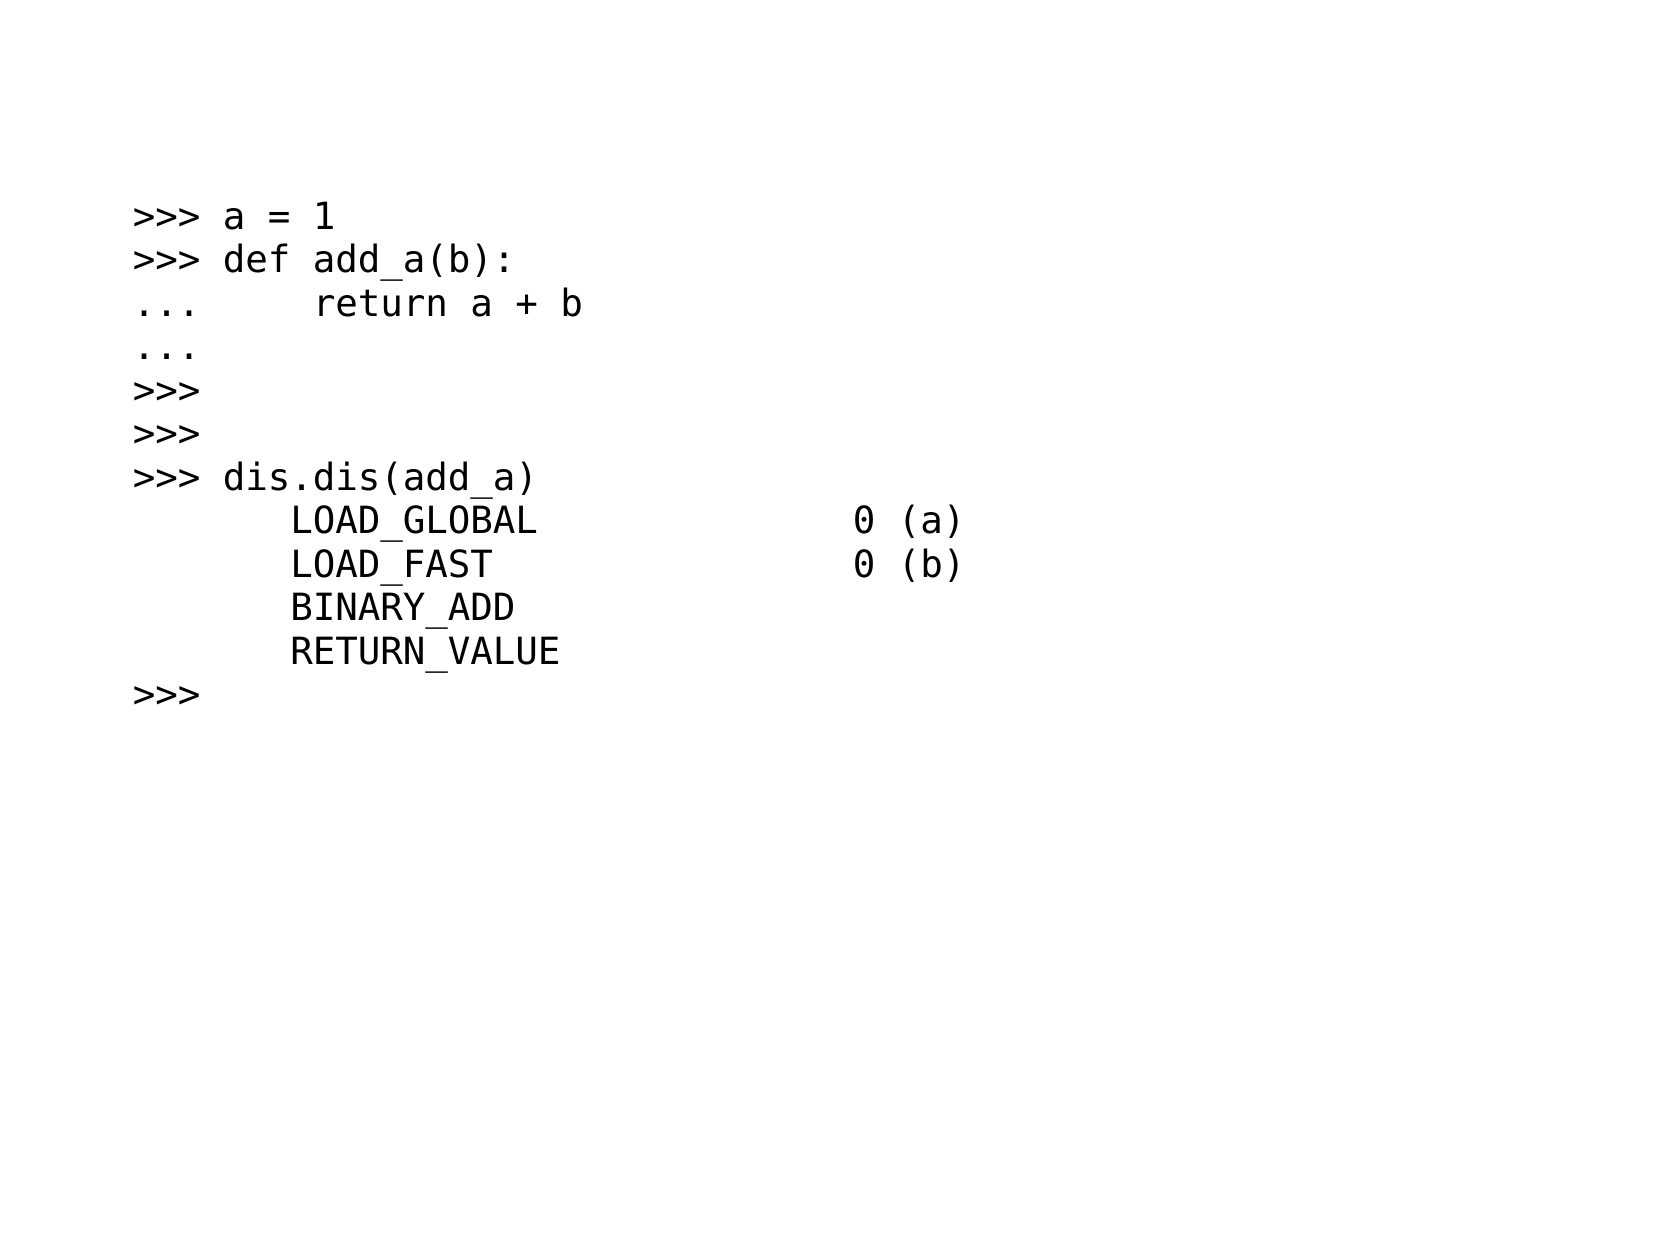

>>> a = 1
>>> def add_a(b):
... return a + b
...
>>>
>>>
>>> dis.dis(add_a)
 LOAD_GLOBAL 0 (a)
 LOAD_FAST 0 (b)
 BINARY_ADD
 RETURN_VALUE
>>>